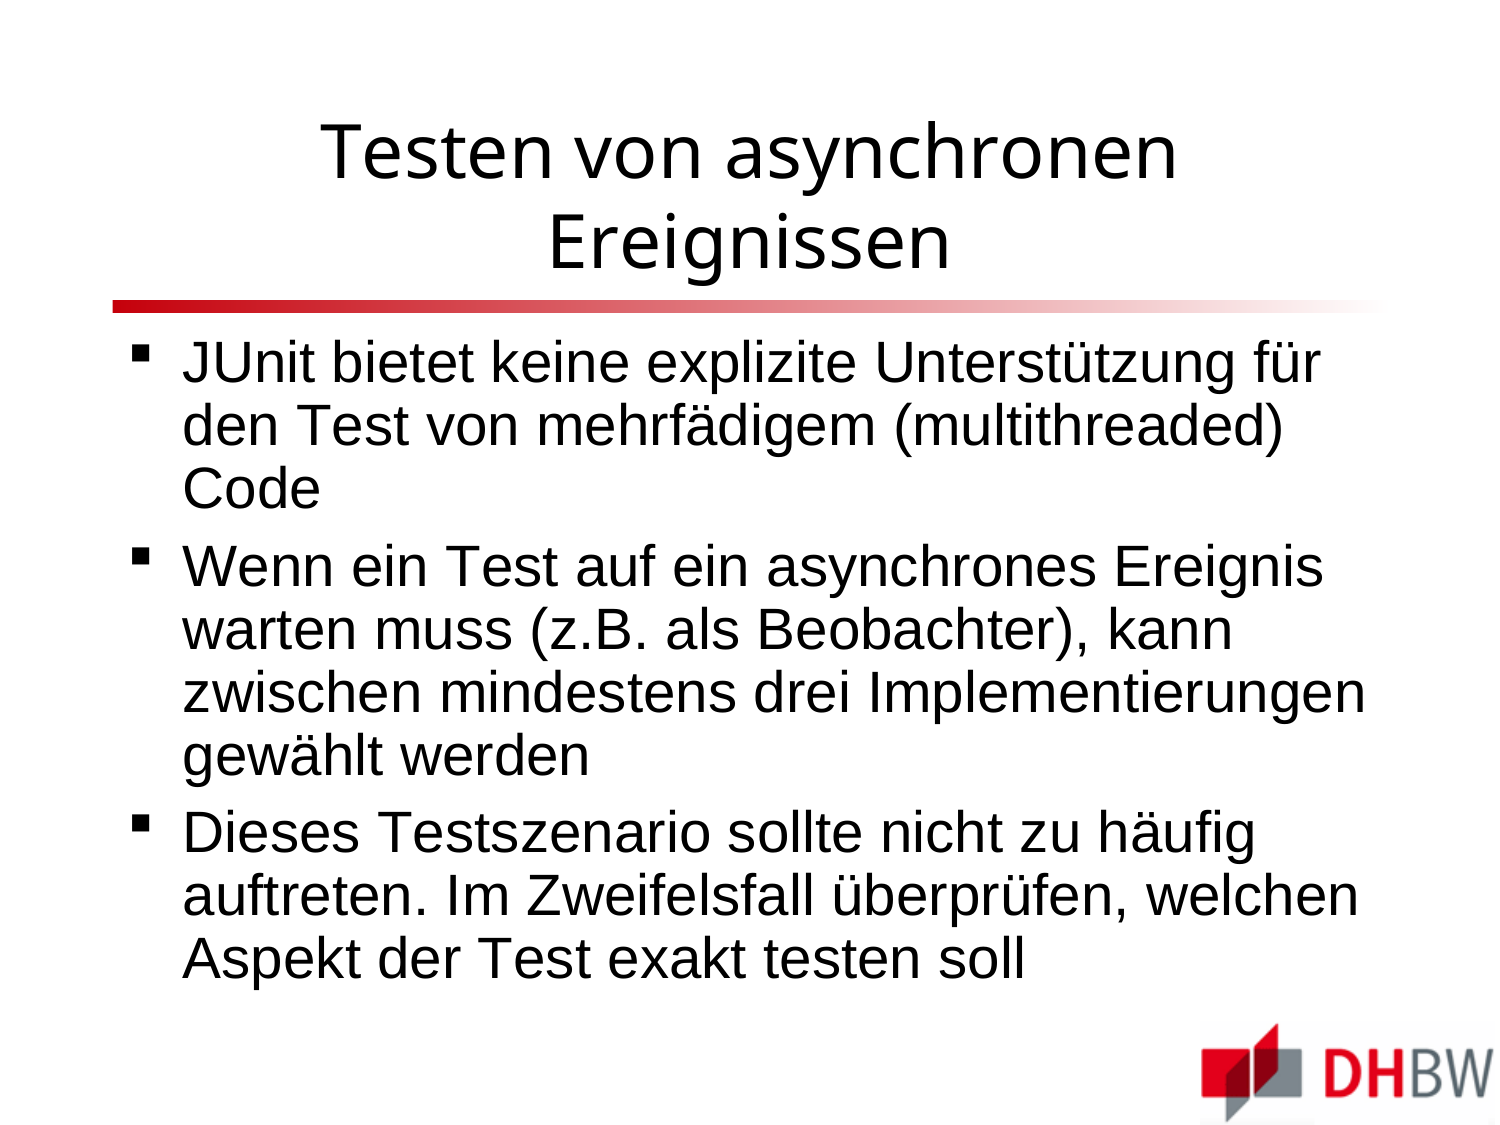

# Testen von asynchronen Ereignissen
JUnit bietet keine explizite Unterstützung für den Test von mehrfädigem (multithreaded) Code
Wenn ein Test auf ein asynchrones Ereignis warten muss (z.B. als Beobachter), kann zwischen mindestens drei Implementierungen gewählt werden
Dieses Testszenario sollte nicht zu häufig auftreten. Im Zweifelsfall überprüfen, welchen Aspekt der Test exakt testen soll